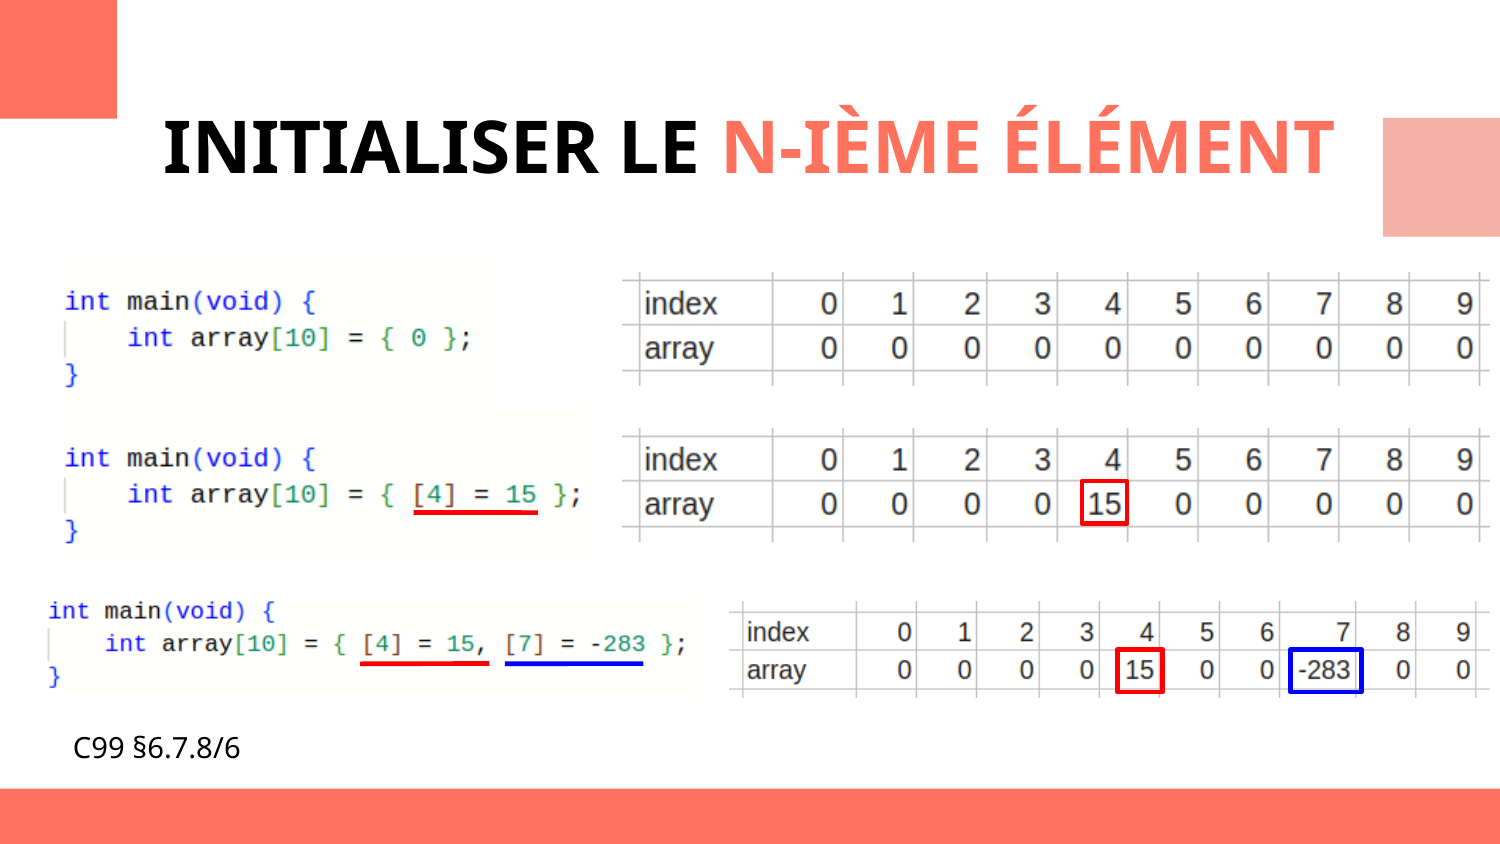

# INITIALISER LE N-IÈME ÉLÉMENT
C99 §6.7.8/6